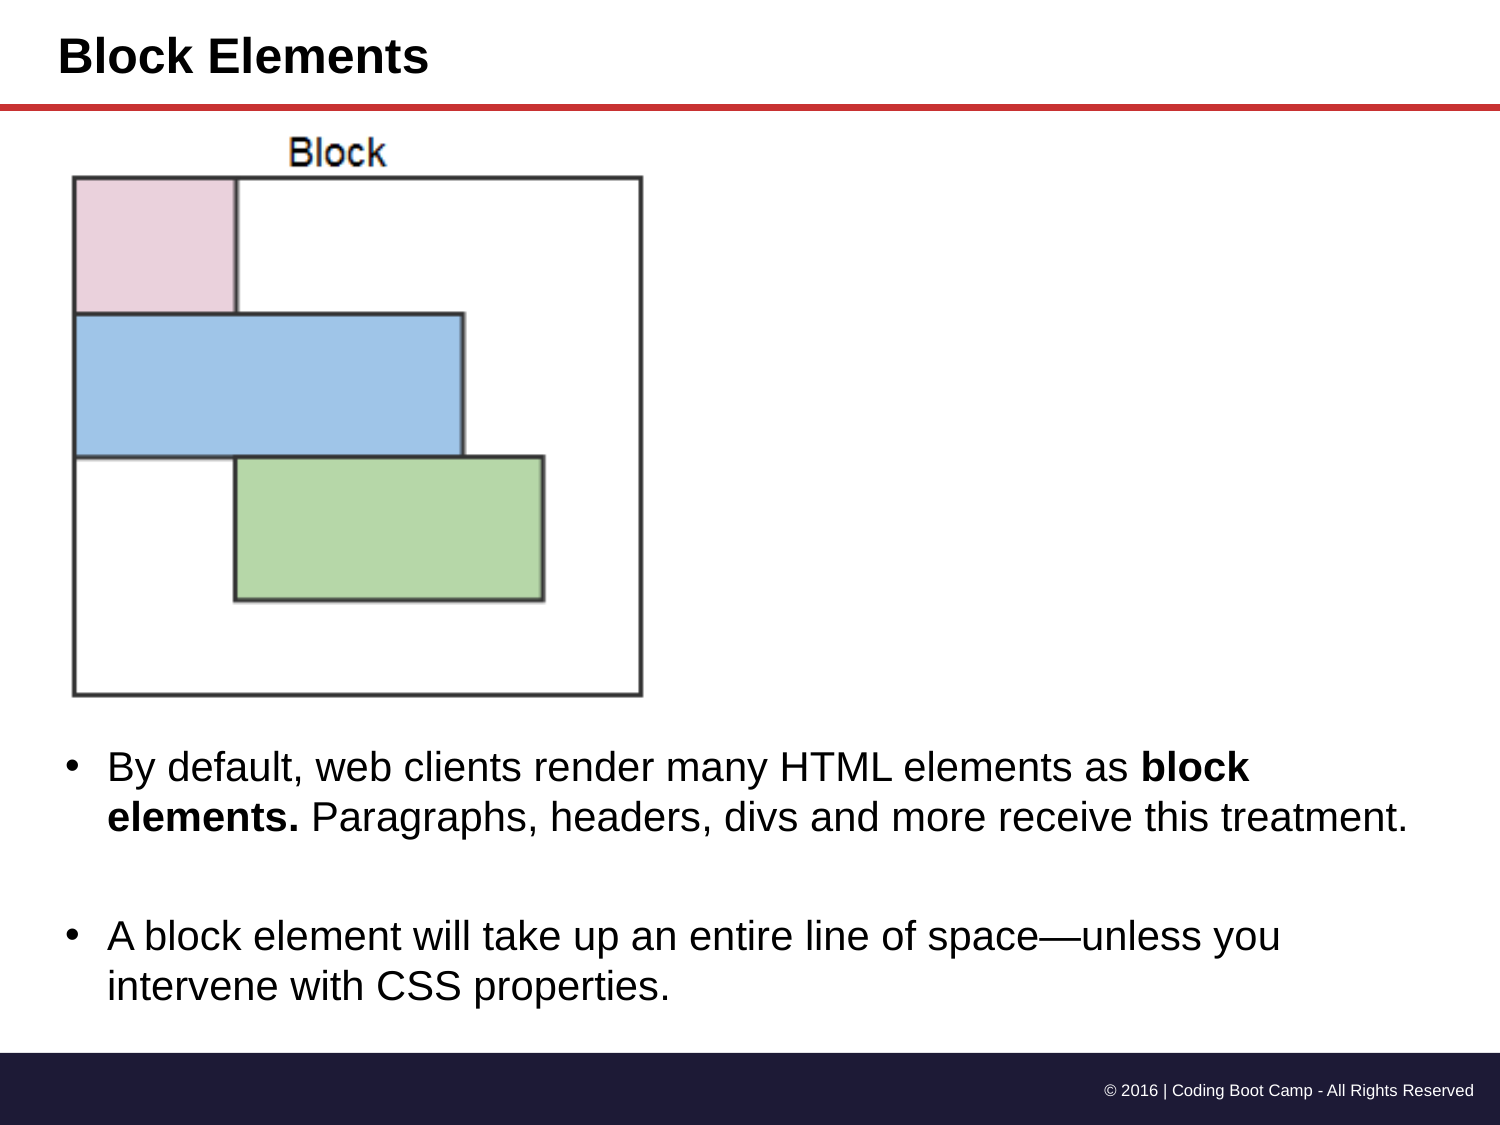

Block Elements
By default, web clients render many HTML elements as block elements. Paragraphs, headers, divs and more receive this treatment.
A block element will take up an entire line of space—unless you intervene with CSS properties.